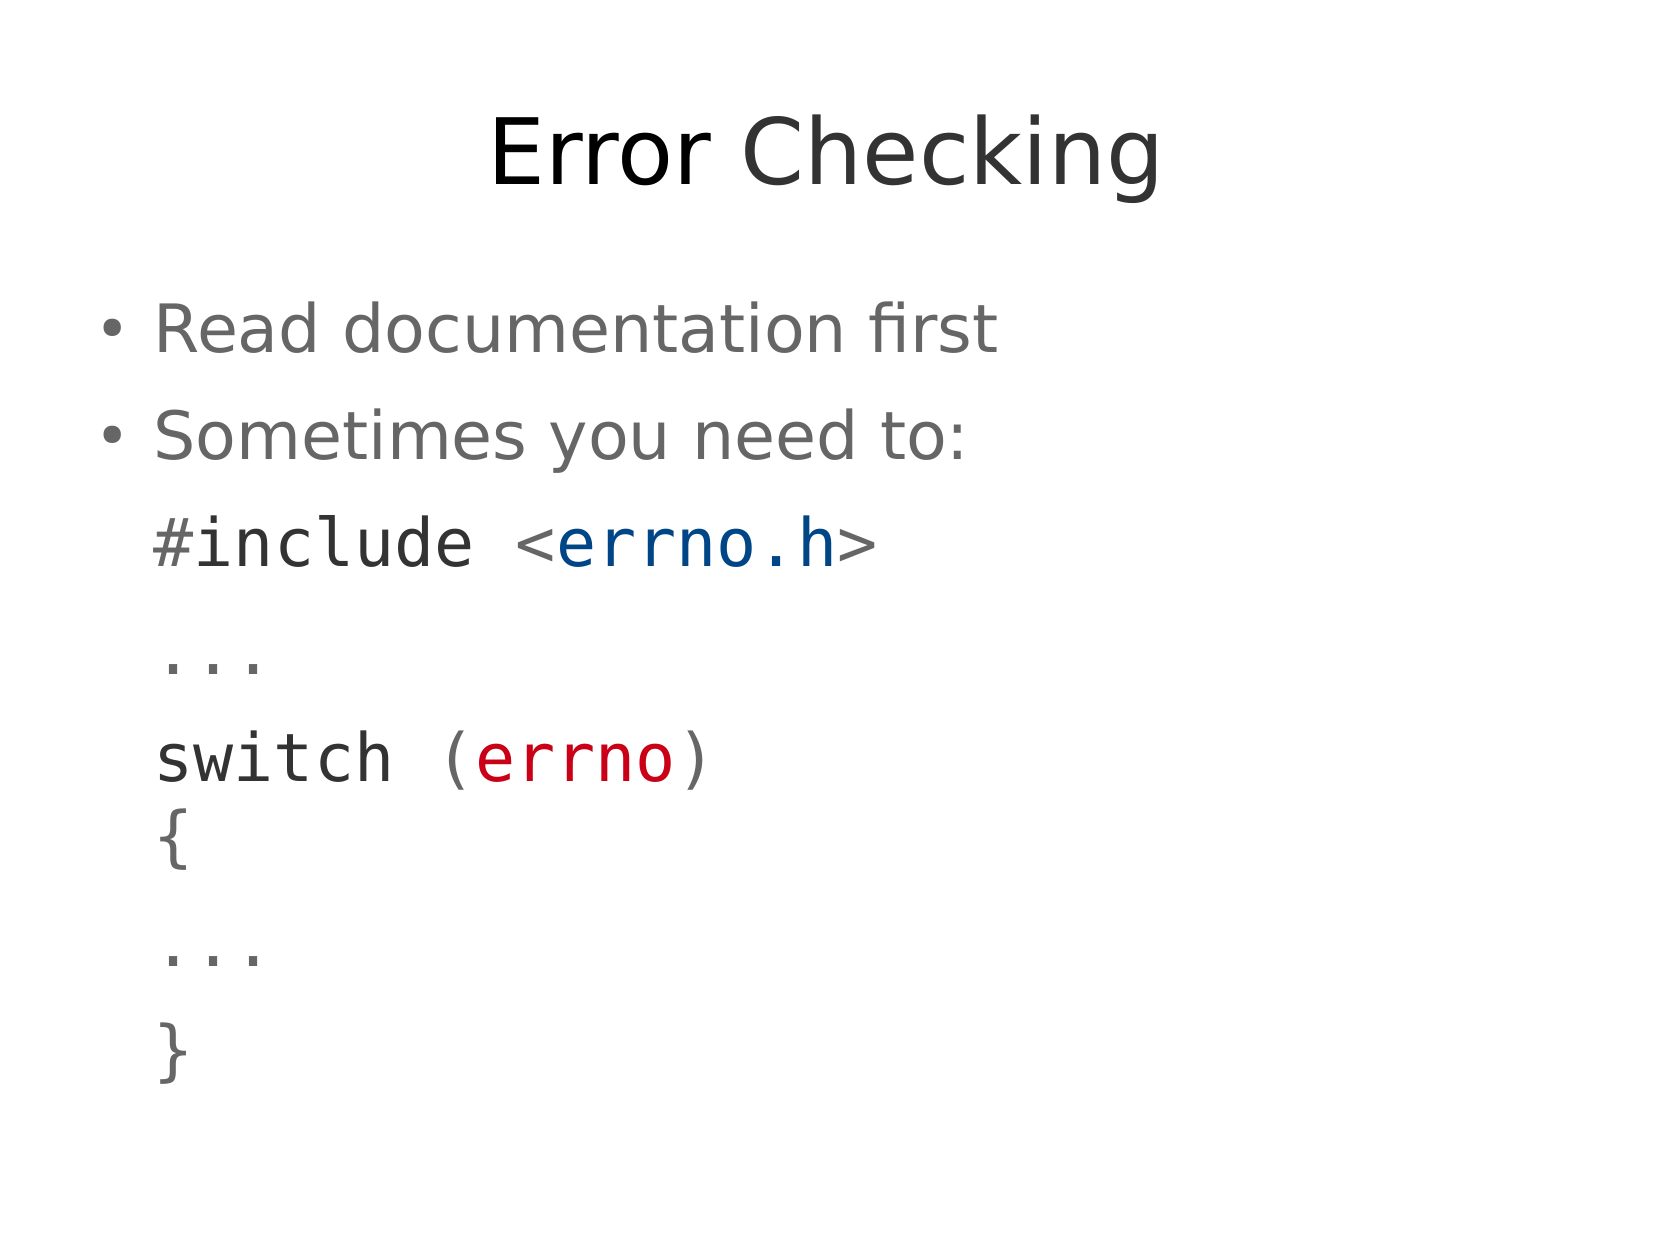

# Error Checking
Read documentation first
Sometimes you need to:
#include <errno.h>
...
switch (errno)
{
...
}